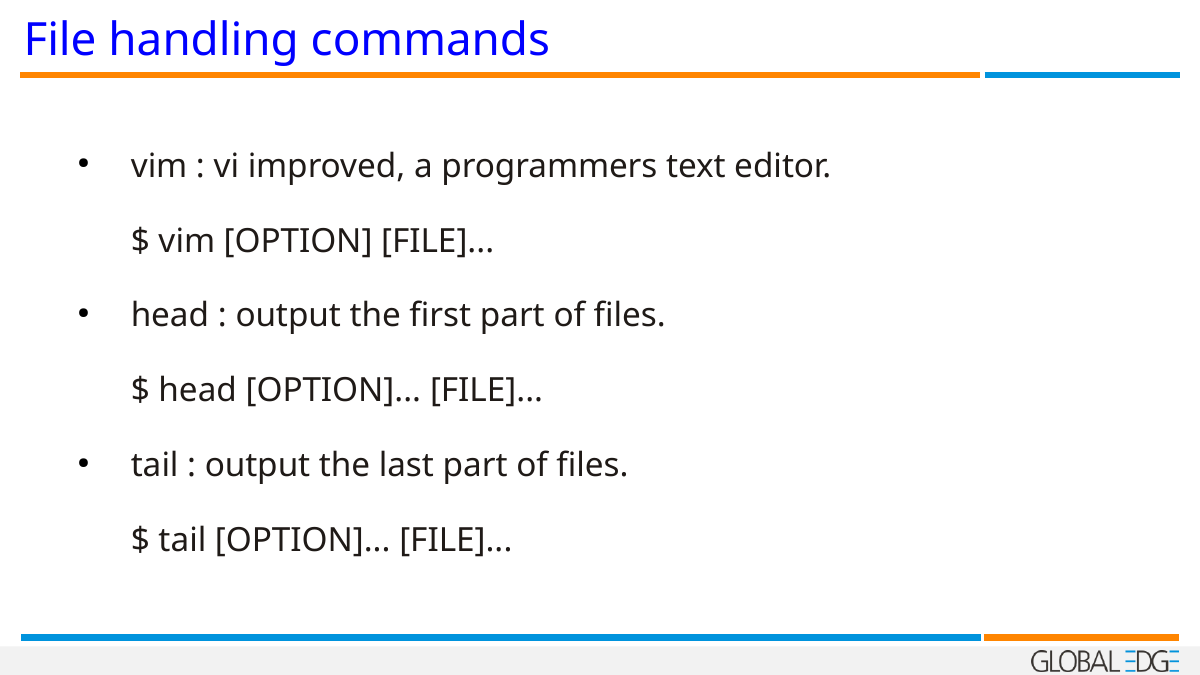

# File handling commands
vim : vi improved, a programmers text editor.
$ vim [OPTION] [FILE]...
head : output the first part of files.
$ head [OPTION]... [FILE]...
tail : output the last part of files.
$ tail [OPTION]... [FILE]...